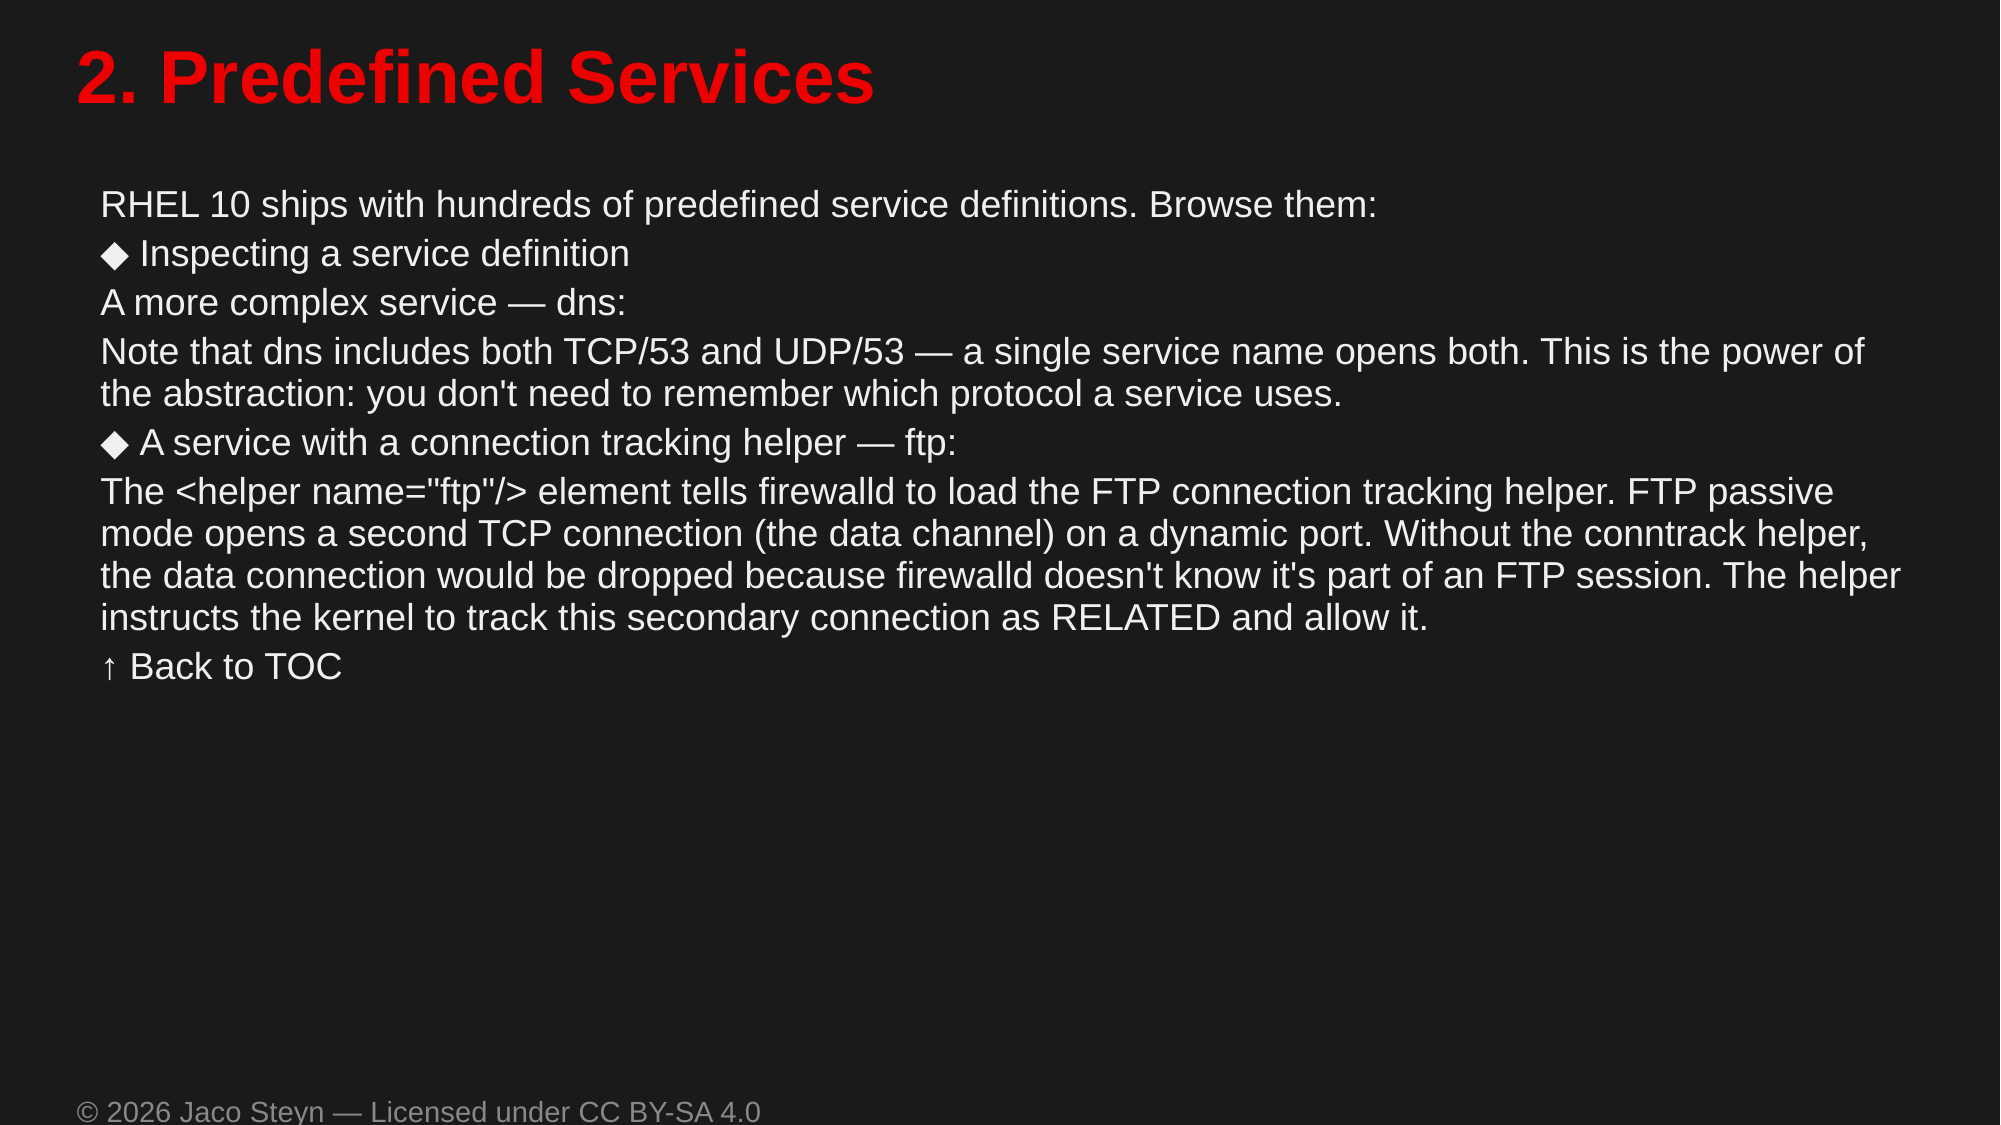

2. Predefined Services
RHEL 10 ships with hundreds of predefined service definitions. Browse them:
◆ Inspecting a service definition
A more complex service — dns:
Note that dns includes both TCP/53 and UDP/53 — a single service name opens both. This is the power of the abstraction: you don't need to remember which protocol a service uses.
◆ A service with a connection tracking helper — ftp:
The <helper name="ftp"/> element tells firewalld to load the FTP connection tracking helper. FTP passive mode opens a second TCP connection (the data channel) on a dynamic port. Without the conntrack helper, the data connection would be dropped because firewalld doesn't know it's part of an FTP session. The helper instructs the kernel to track this secondary connection as RELATED and allow it.
↑ Back to TOC
© 2026 Jaco Steyn — Licensed under CC BY-SA 4.0